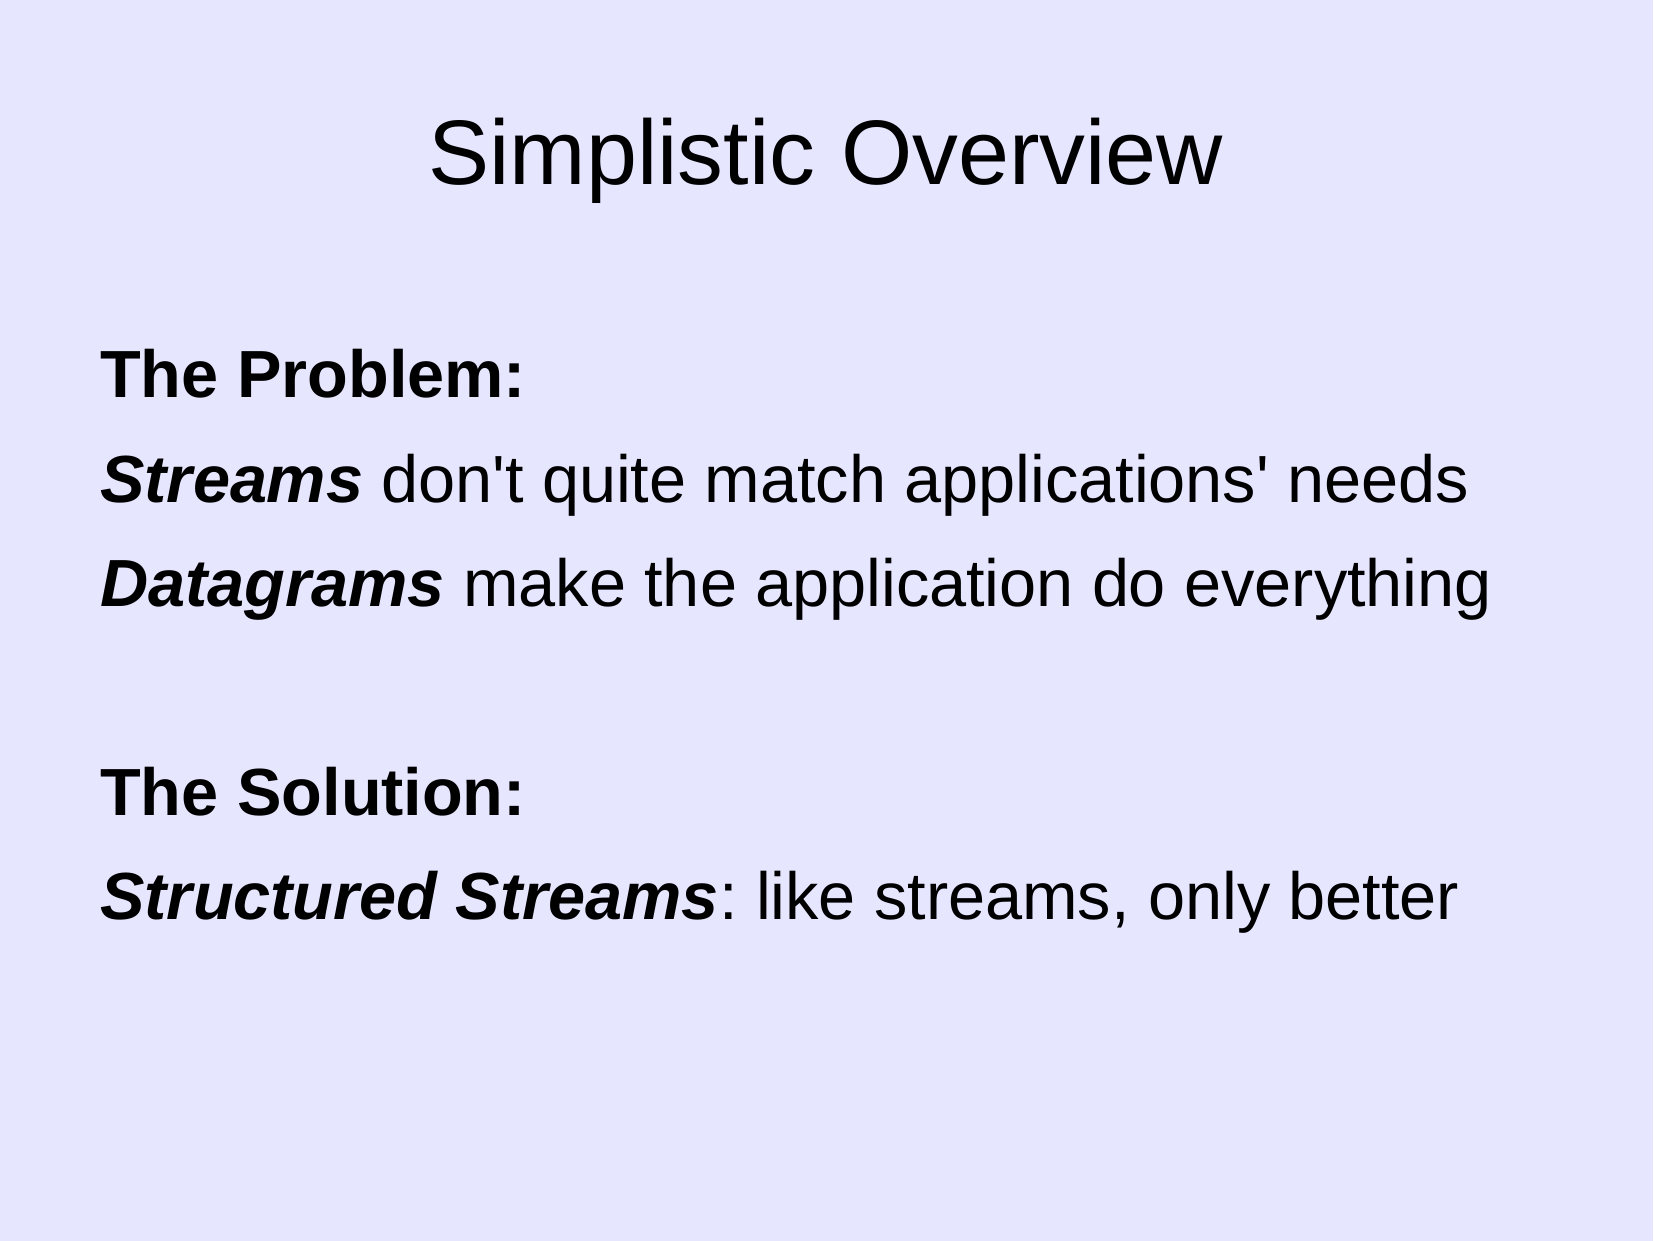

# Simplistic Overview
The Problem:
Streams don't quite match applications' needs
Datagrams make the application do everything
The Solution:
Structured Streams: like streams, only better